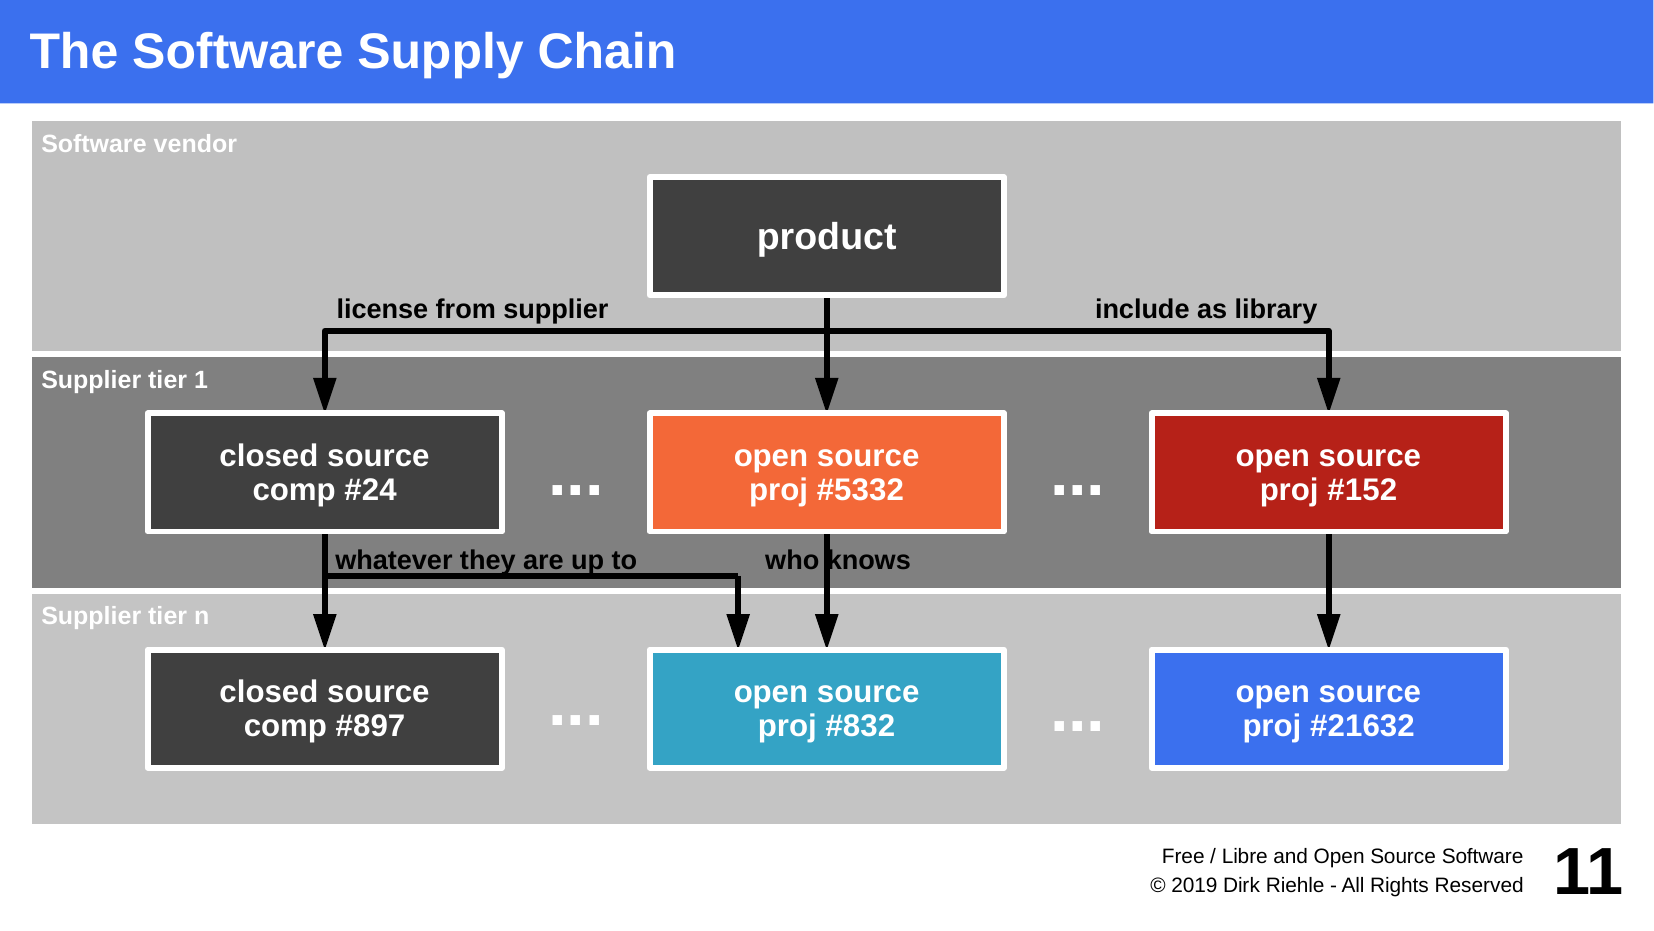

# The Software Supply Chain
Software vendor
product
Supplier tier 1
...
...
closed source
comp #24
open source
proj #5332
open source
proj #152
...
Supplier tier n
...
closed source
comp #897
open source
proj #832
open source
proj #21632
Free / Libre and Open Source Software
11
© 2019 Dirk Riehle - All Rights Reserved